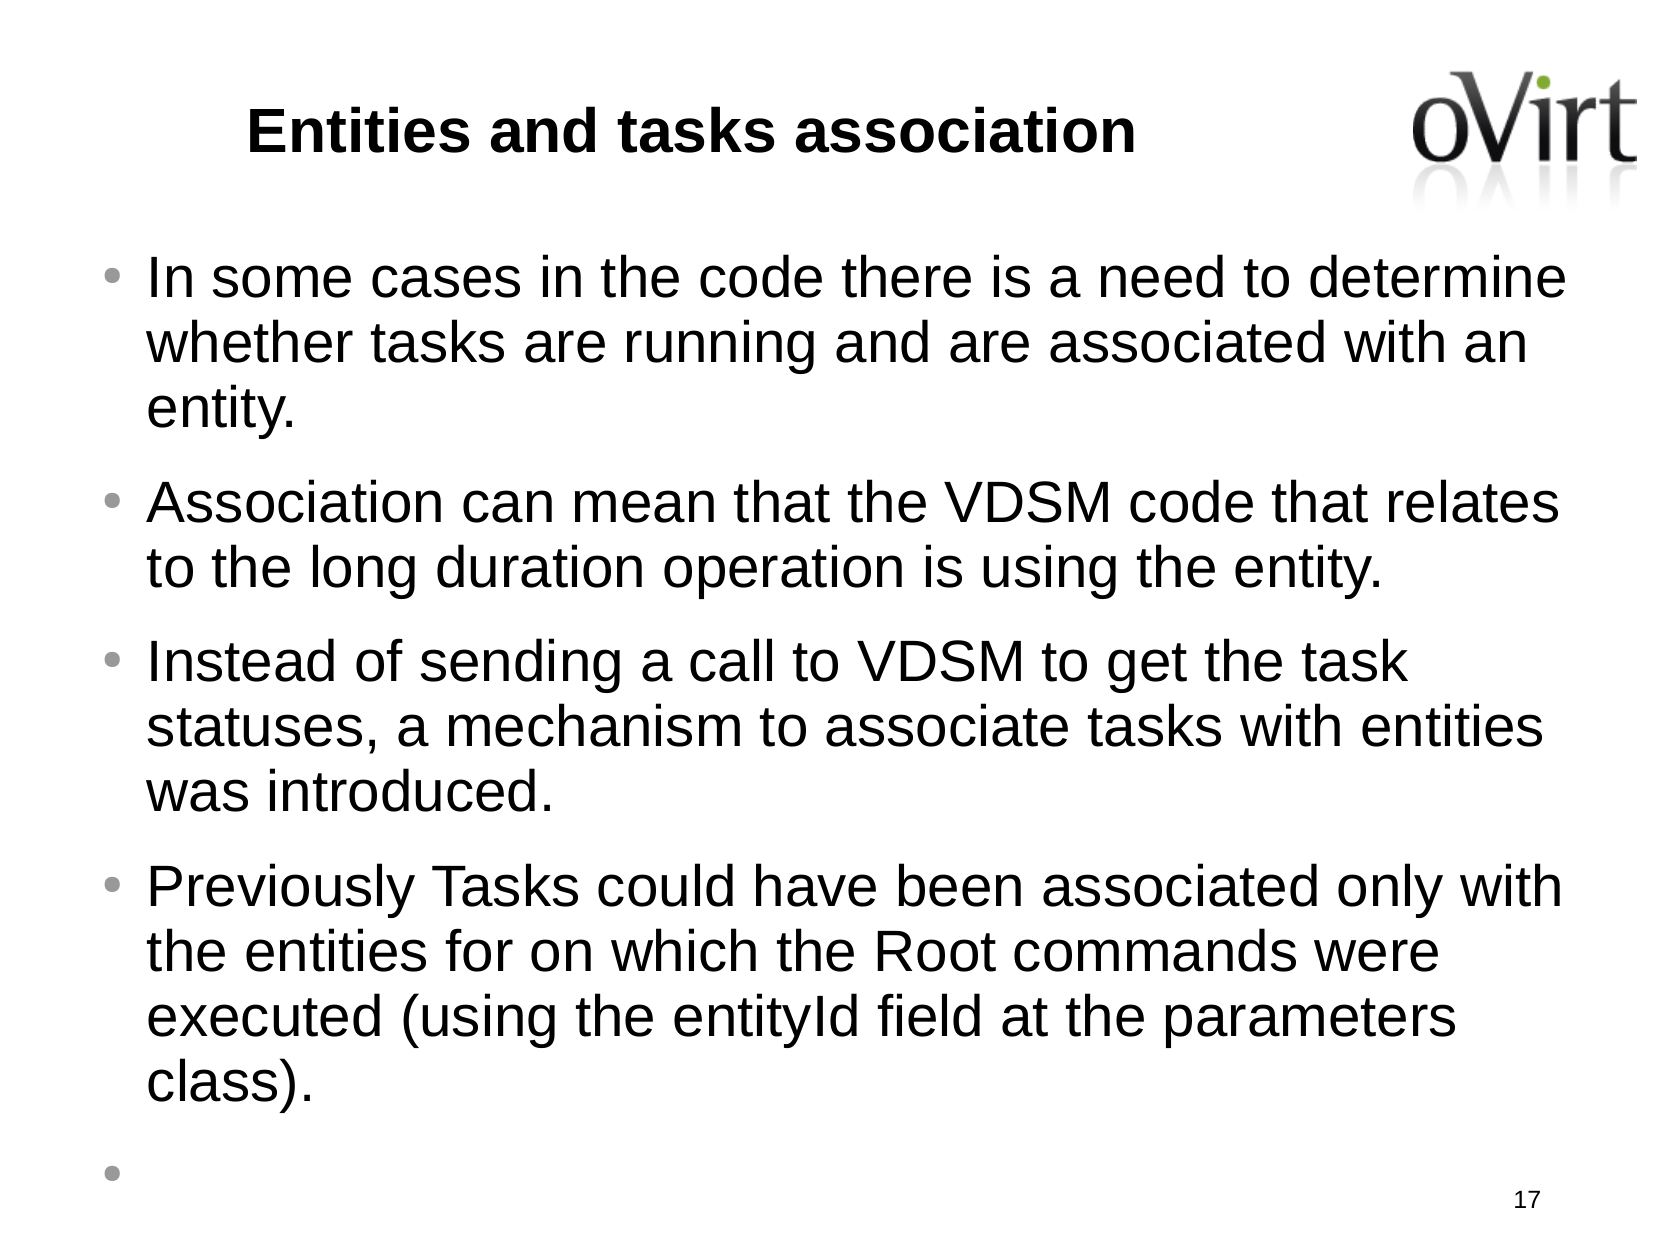

# Entities and tasks association
In some cases in the code there is a need to determine whether tasks are running and are associated with an entity.
Association can mean that the VDSM code that relates to the long duration operation is using the entity.
Instead of sending a call to VDSM to get the task statuses, a mechanism to associate tasks with entities was introduced.
Previously Tasks could have been associated only with the entities for on which the Root commands were executed (using the entityId field at the parameters class).